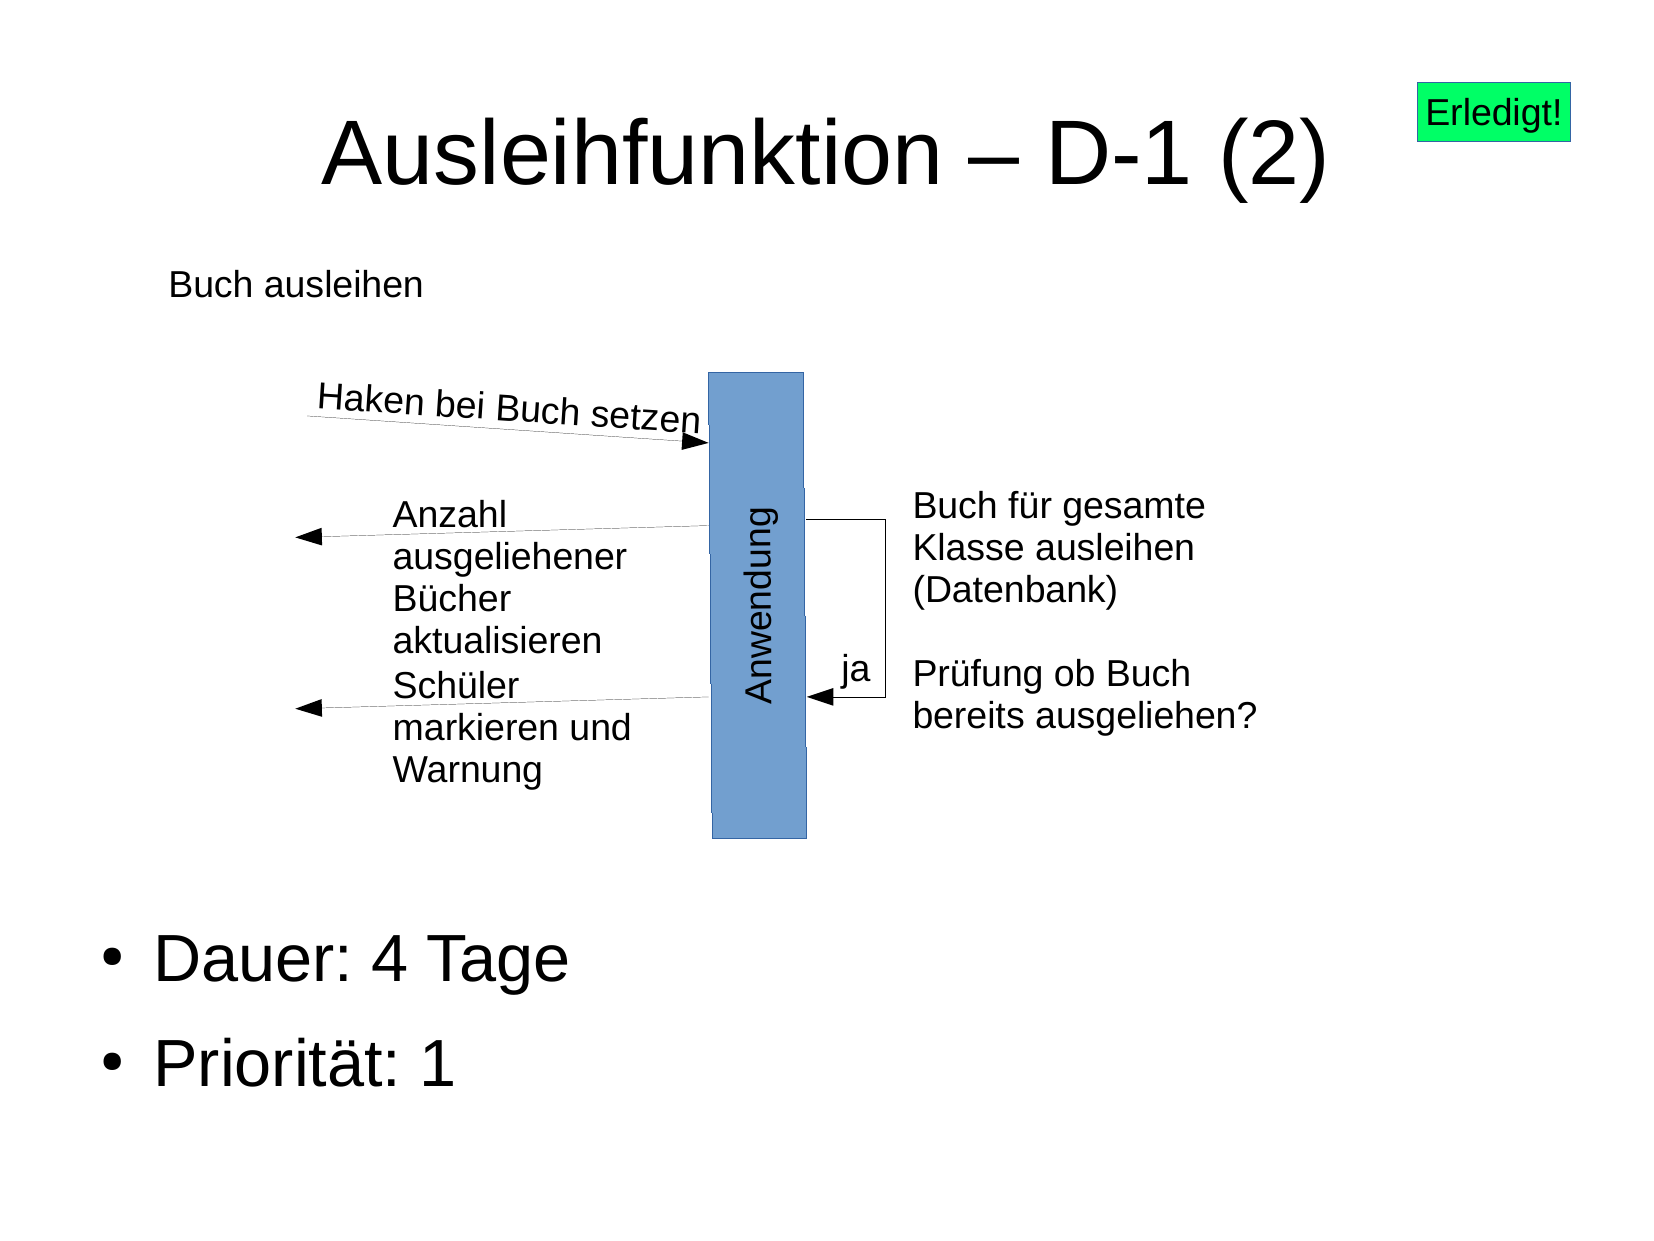

# Ausleihfunktion – D-1 (2)
Erledigt!
Buch ausleihen
Haken bei Buch setzen
Buch für gesamte Klasse ausleihen (Datenbank)
Prüfung ob Buch bereits ausgeliehen?
Anzahl ausgeliehener Bücher aktualisieren
Anwendung
ja
Schüler markieren und Warnung
Dauer: 4 Tage
Priorität: 1